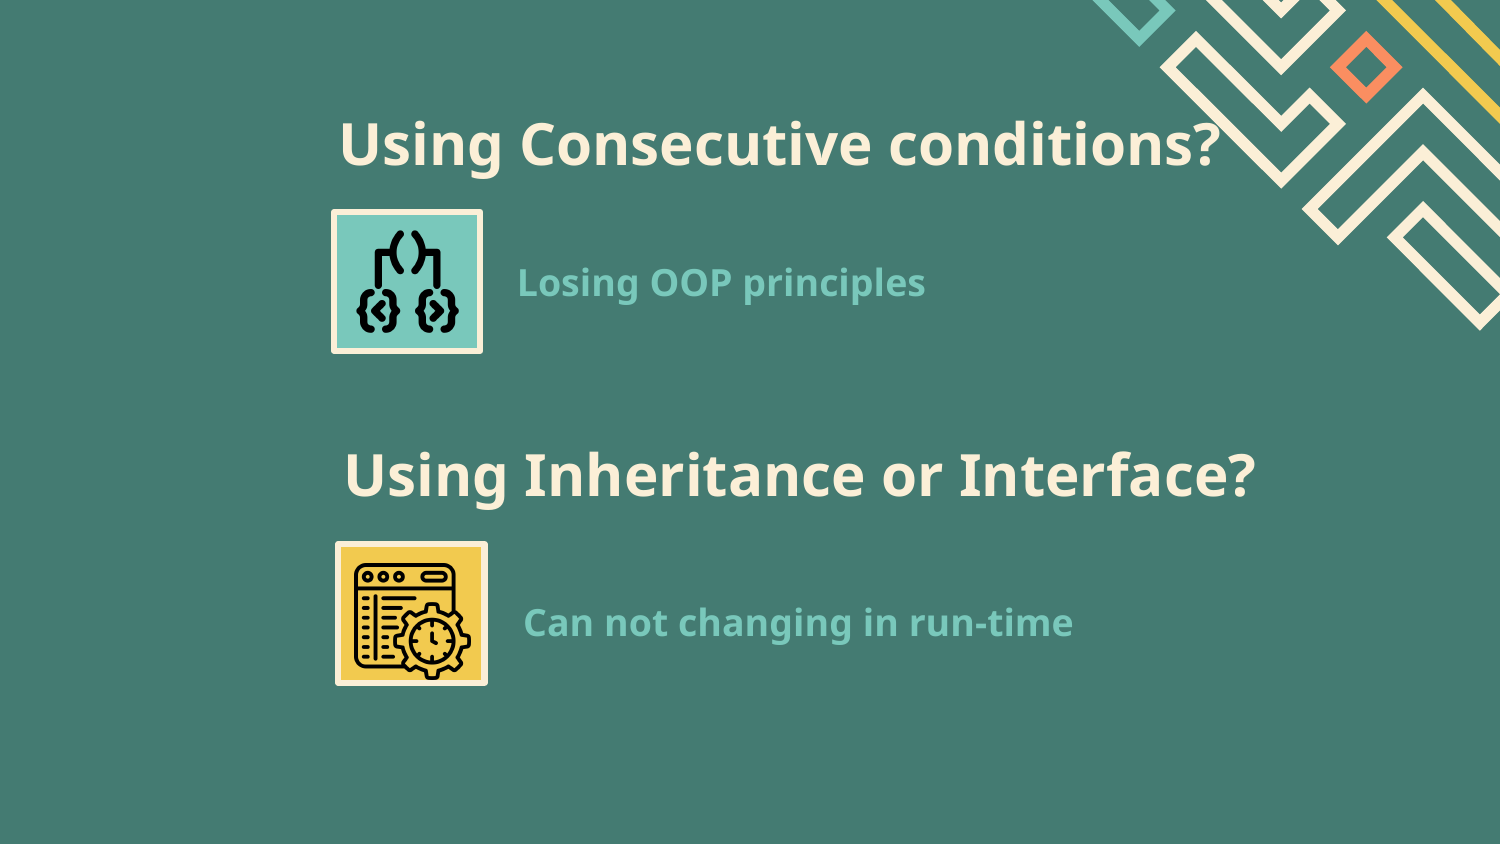

# Using Consecutive conditions?
Losing OOP principles
Using Inheritance or Interface?
Can not changing in run-time